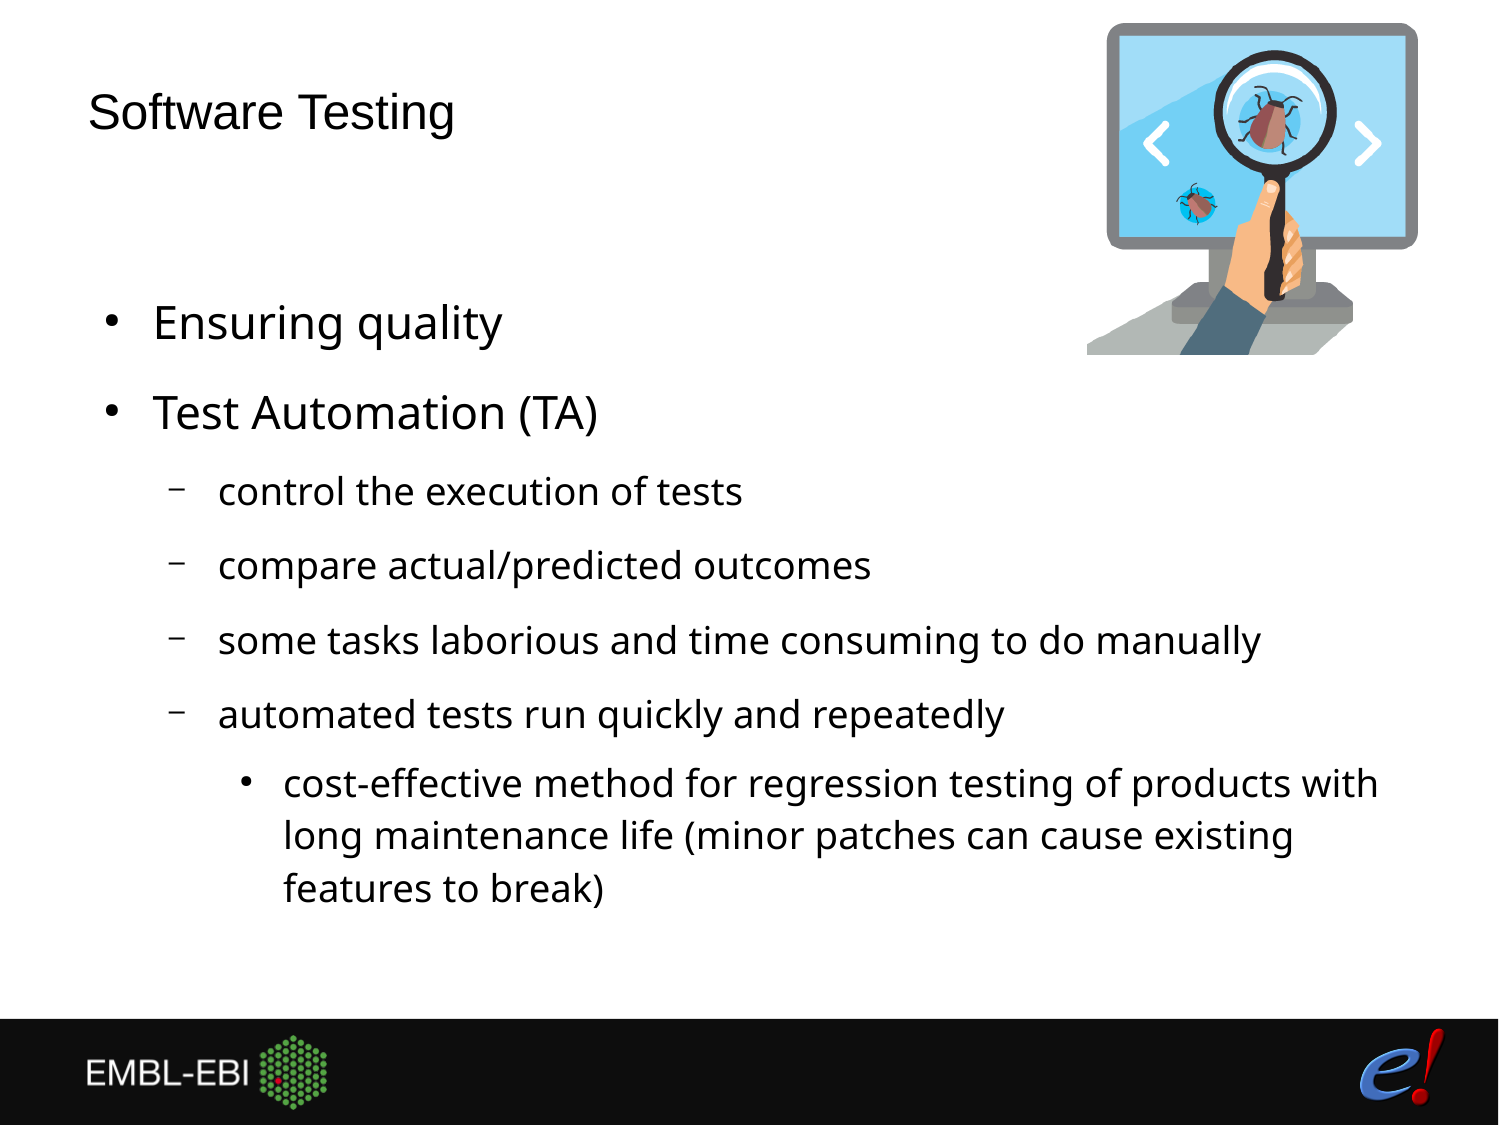

# Software Testing
Ensuring quality
Test Automation (TA)
control the execution of tests
compare actual/predicted outcomes
some tasks laborious and time consuming to do manually
automated tests run quickly and repeatedly
cost-effective method for regression testing of products with long maintenance life (minor patches can cause existing features to break)